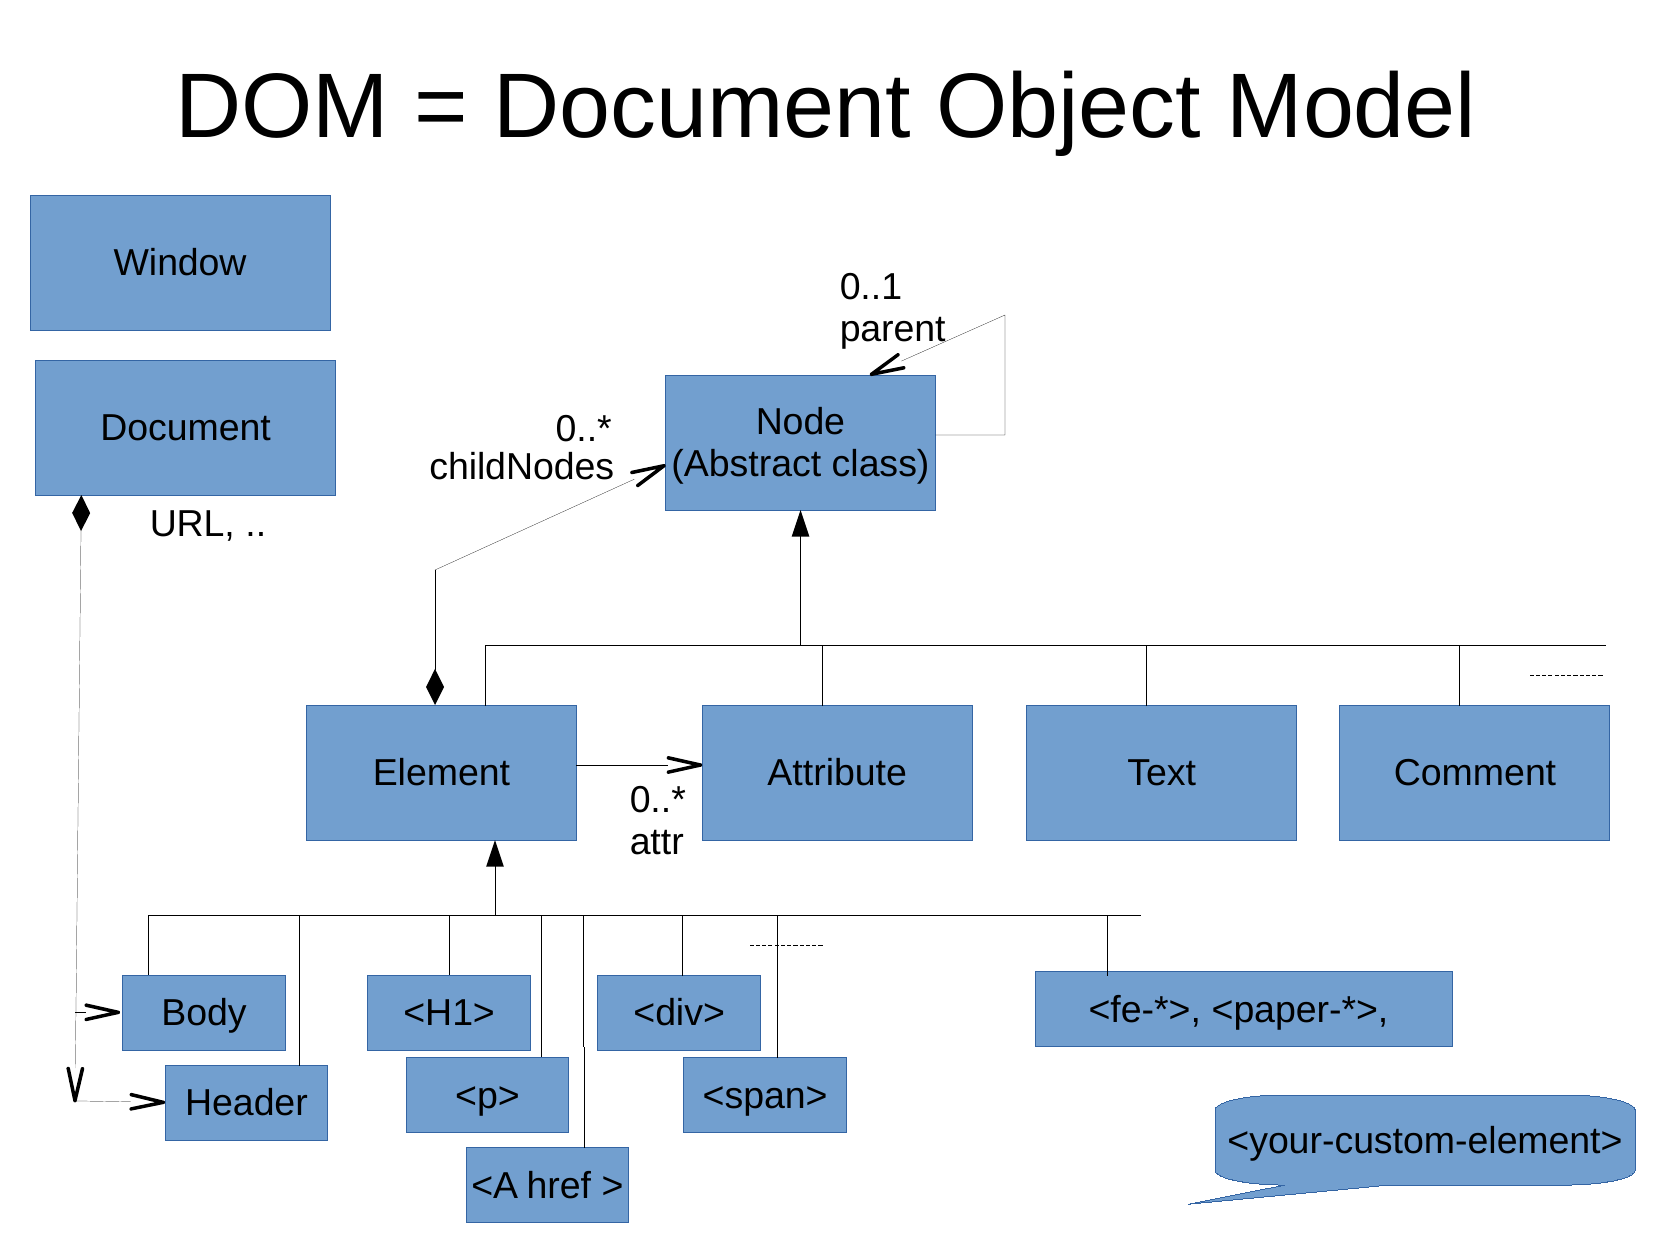

# DOM = Document Object Model
Window
0..1
parent
Document
Node
(Abstract class)
0..*
childNodes
URL, ..
Element
Attribute
Text
Comment
0..*
attr
<fe-*>, <paper-*>,
Body
<H1>
<div>
<p>
<span>
Header
<your-custom-element>
<A href >